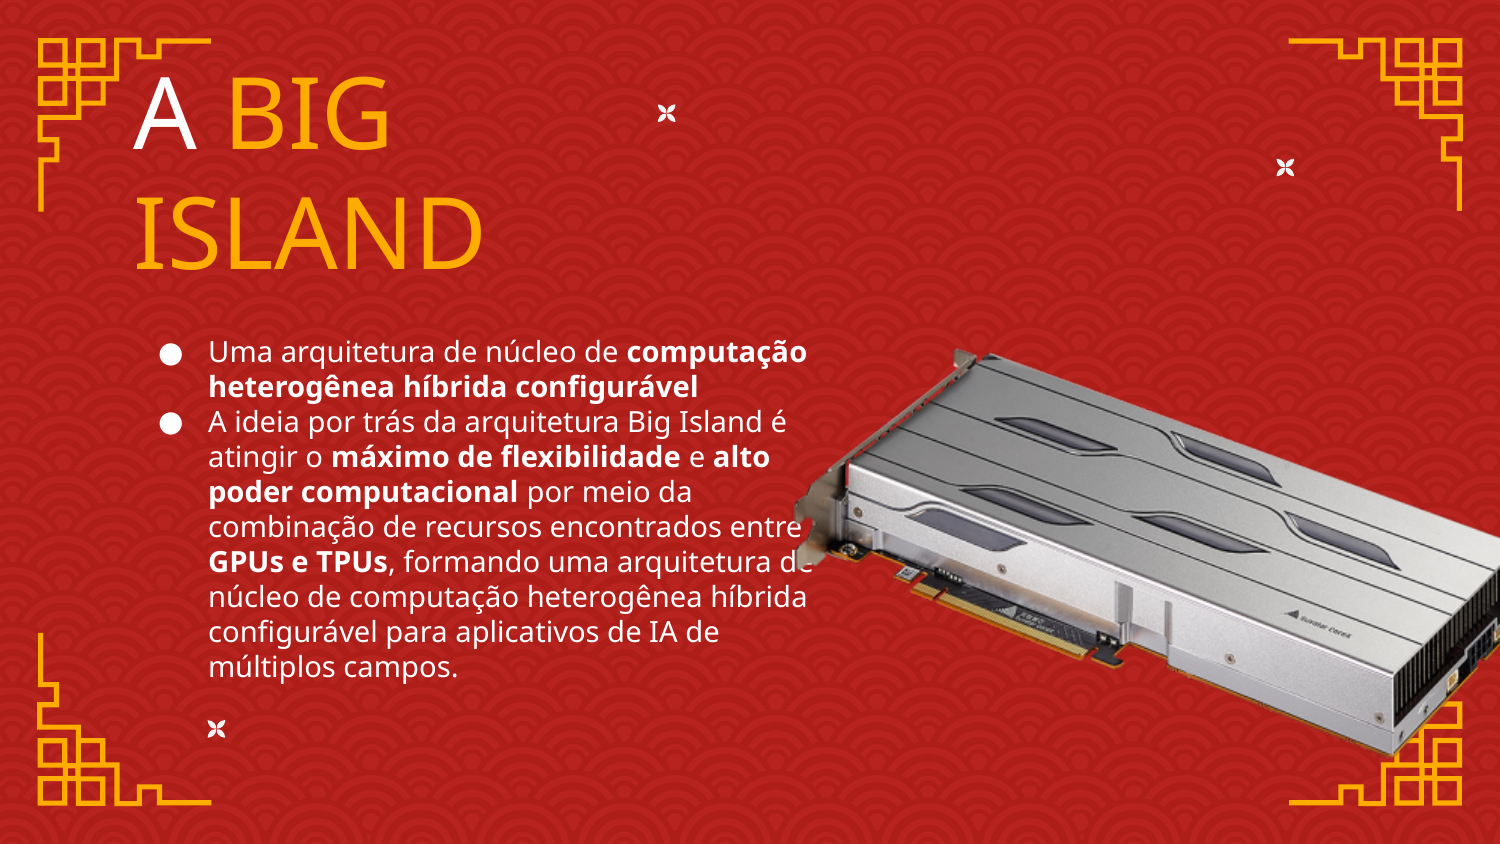

# A BIG ISLAND
Uma arquitetura de núcleo de computação heterogênea híbrida configurável
A ideia por trás da arquitetura Big Island é atingir o máximo de flexibilidade e alto poder computacional por meio da combinação de recursos encontrados entre GPUs e TPUs, formando uma arquitetura de núcleo de computação heterogênea híbrida configurável para aplicativos de IA de múltiplos campos.